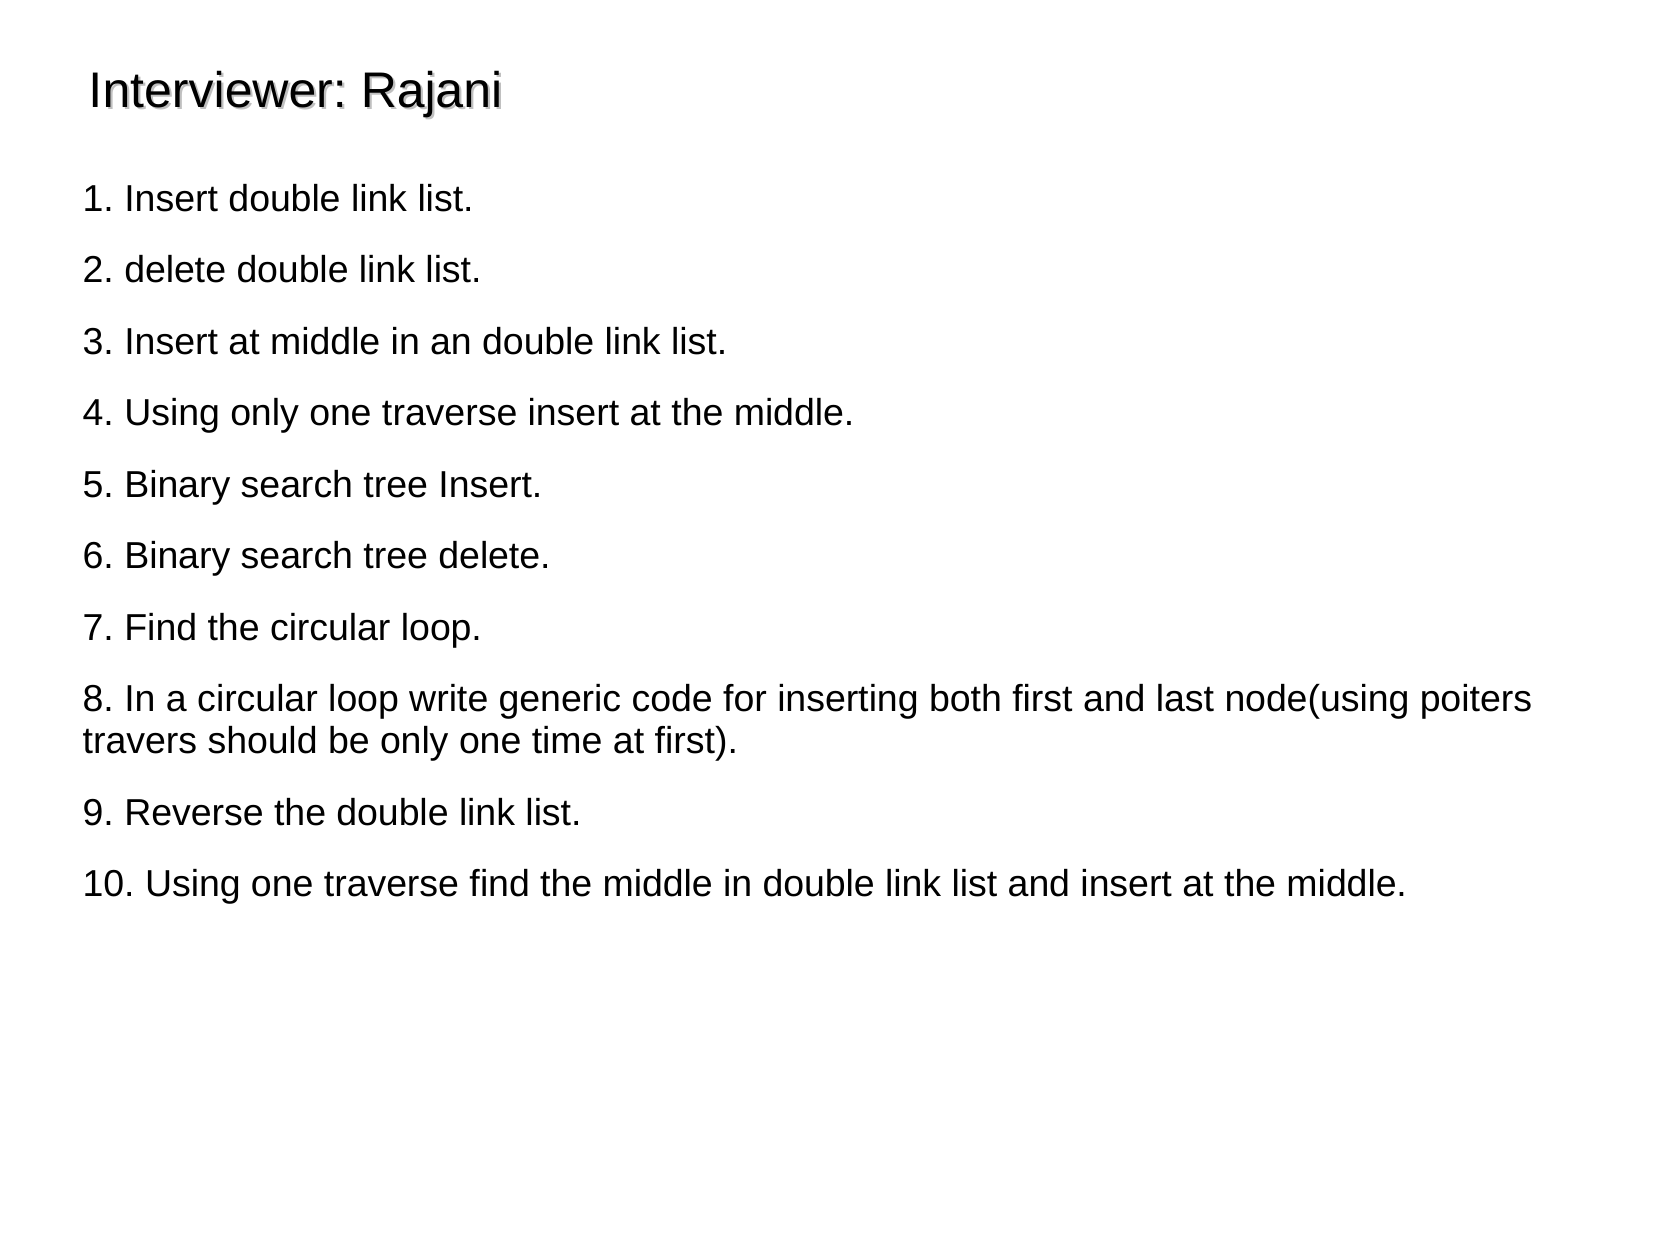

# Interviewer: Rajani
1. Insert double link list.
2. delete double link list.
3. Insert at middle in an double link list.
4. Using only one traverse insert at the middle.
5. Binary search tree Insert.
6. Binary search tree delete.
7. Find the circular loop.
8. In a circular loop write generic code for inserting both first and last node(using poiters travers should be only one time at first).
9. Reverse the double link list.
10. Using one traverse find the middle in double link list and insert at the middle.